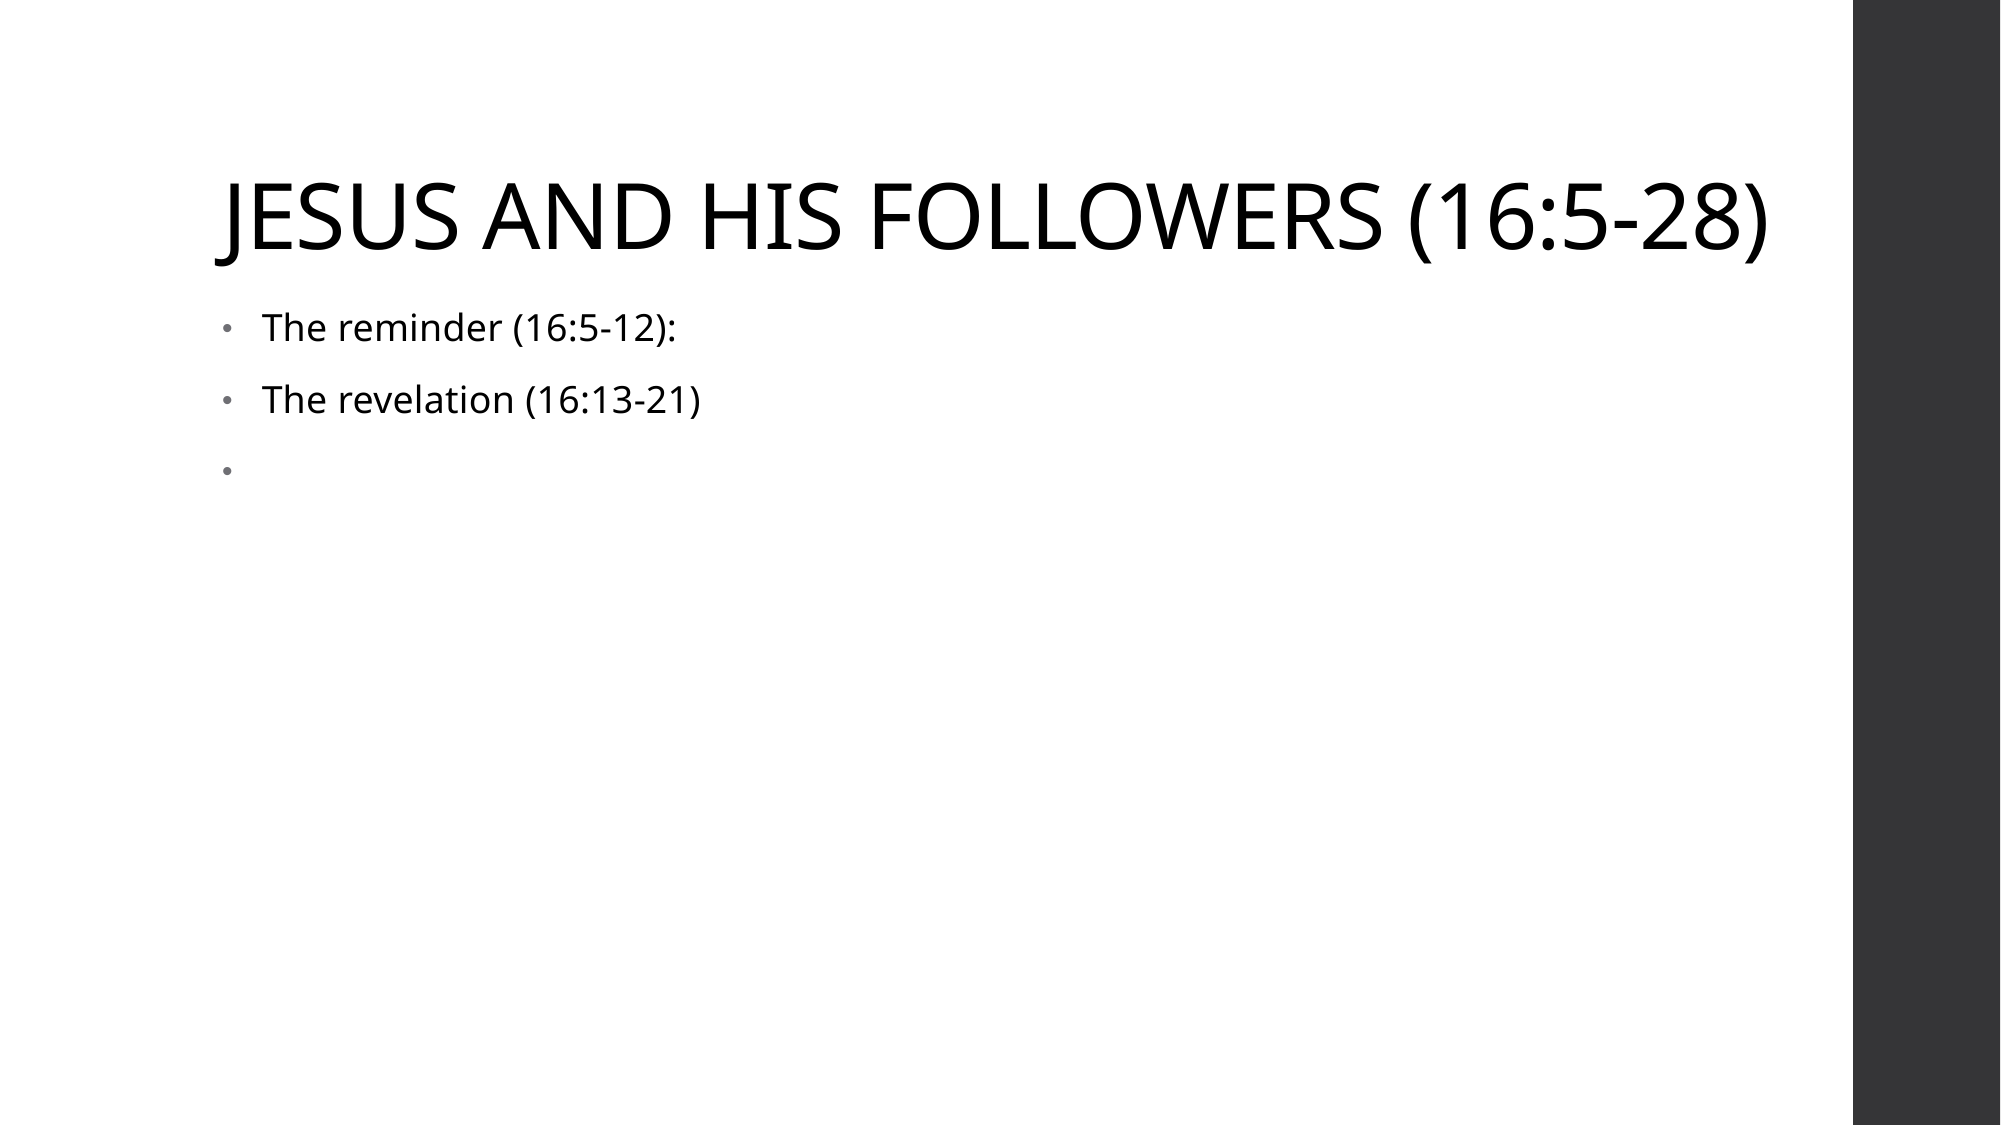

# JESUS AND HIS FOLLOWERS (16:5-28)
 The reminder (16:5-12):
 The revelation (16:13-21)